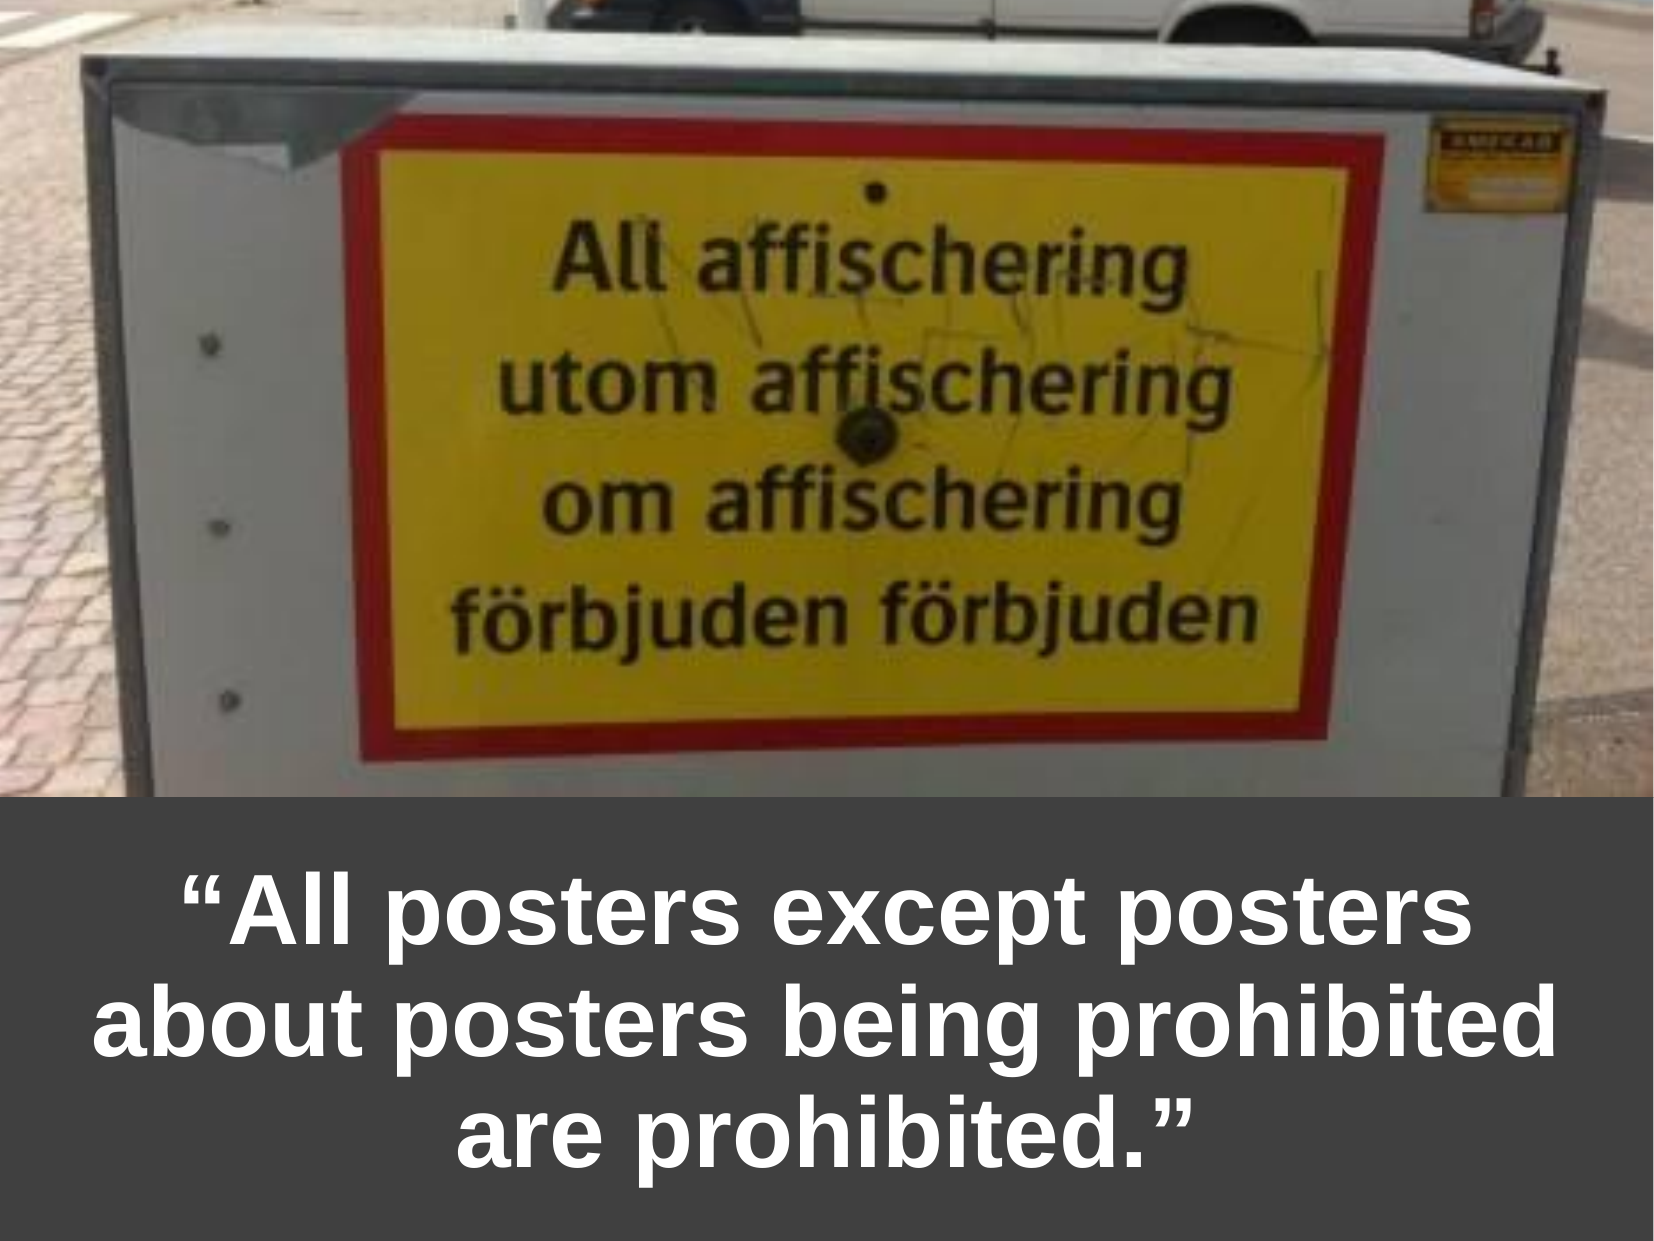

#
“All posters except posters about posters being prohibited are prohibited.”
Advanced Design and Programming
6
© 2018 Dirk Riehle - All Rights Reserved